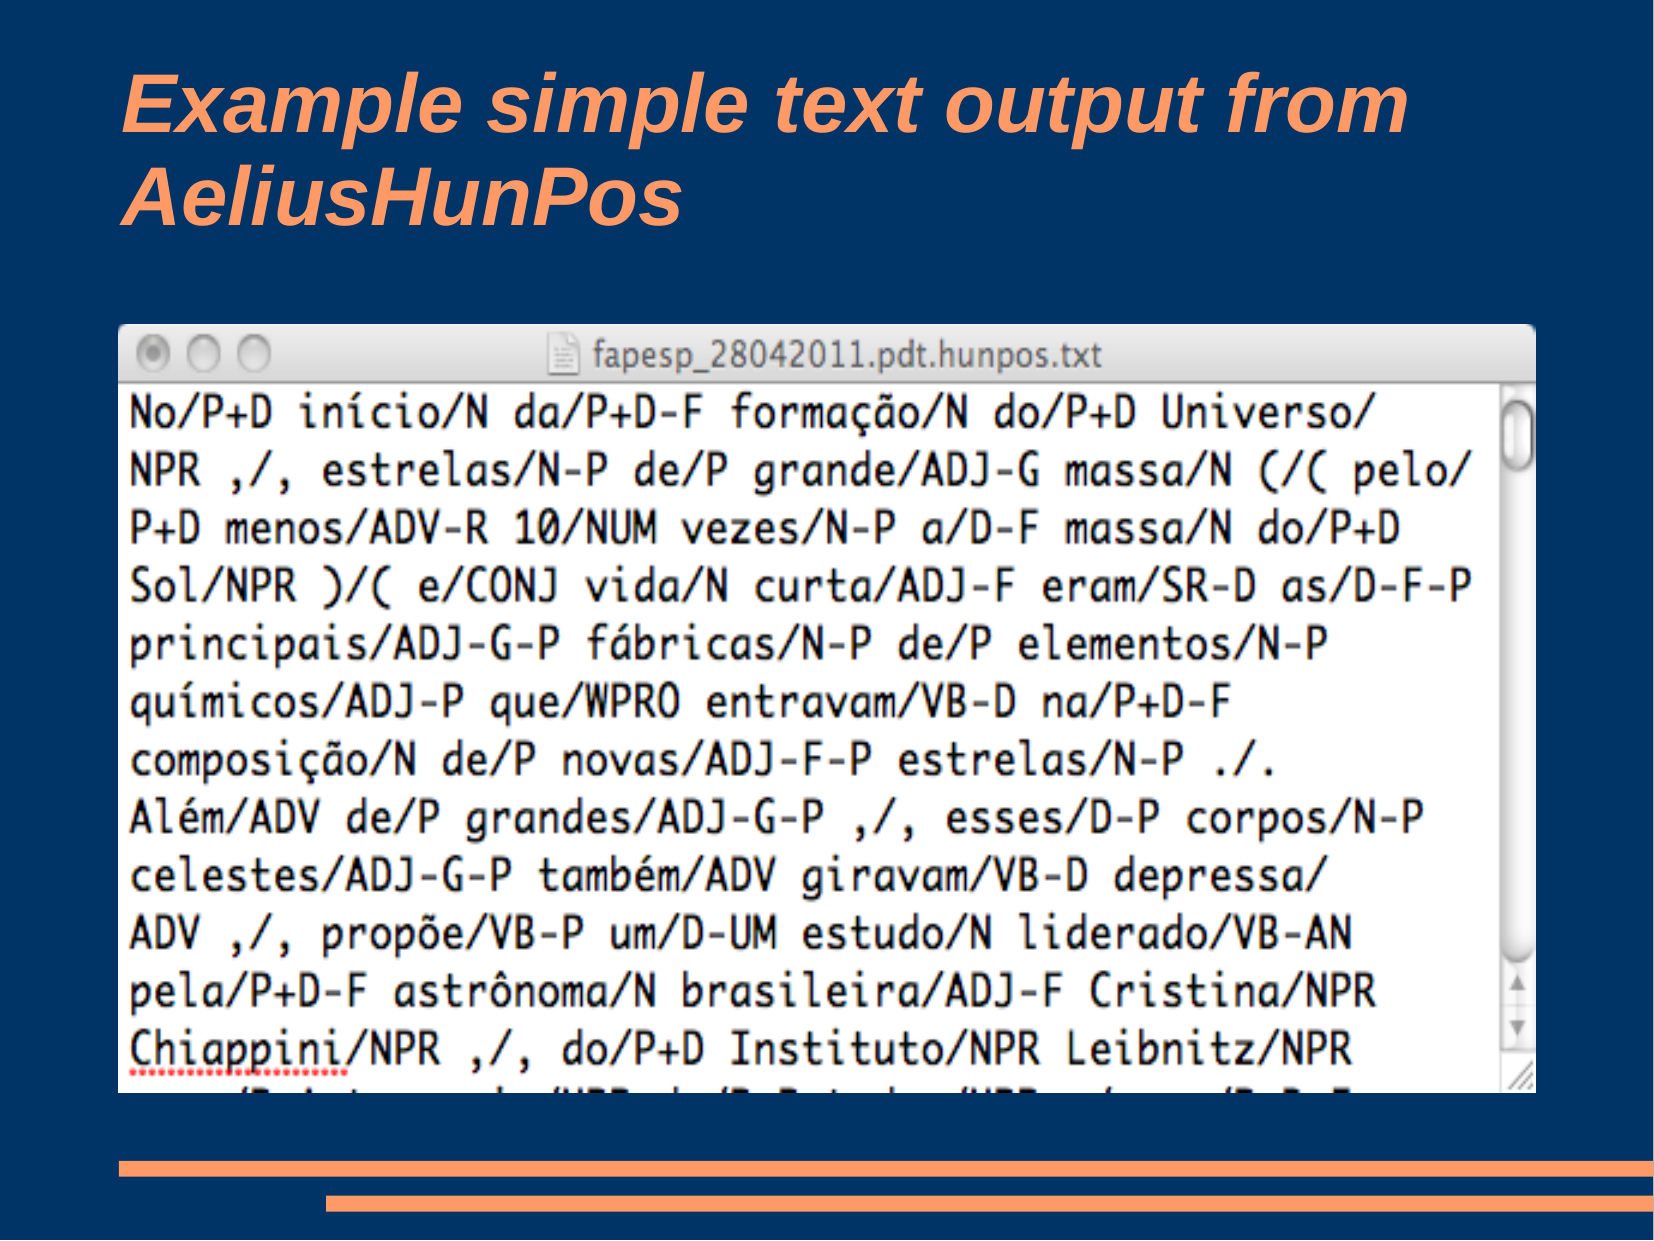

# Example simple text output from AeliusHunPos